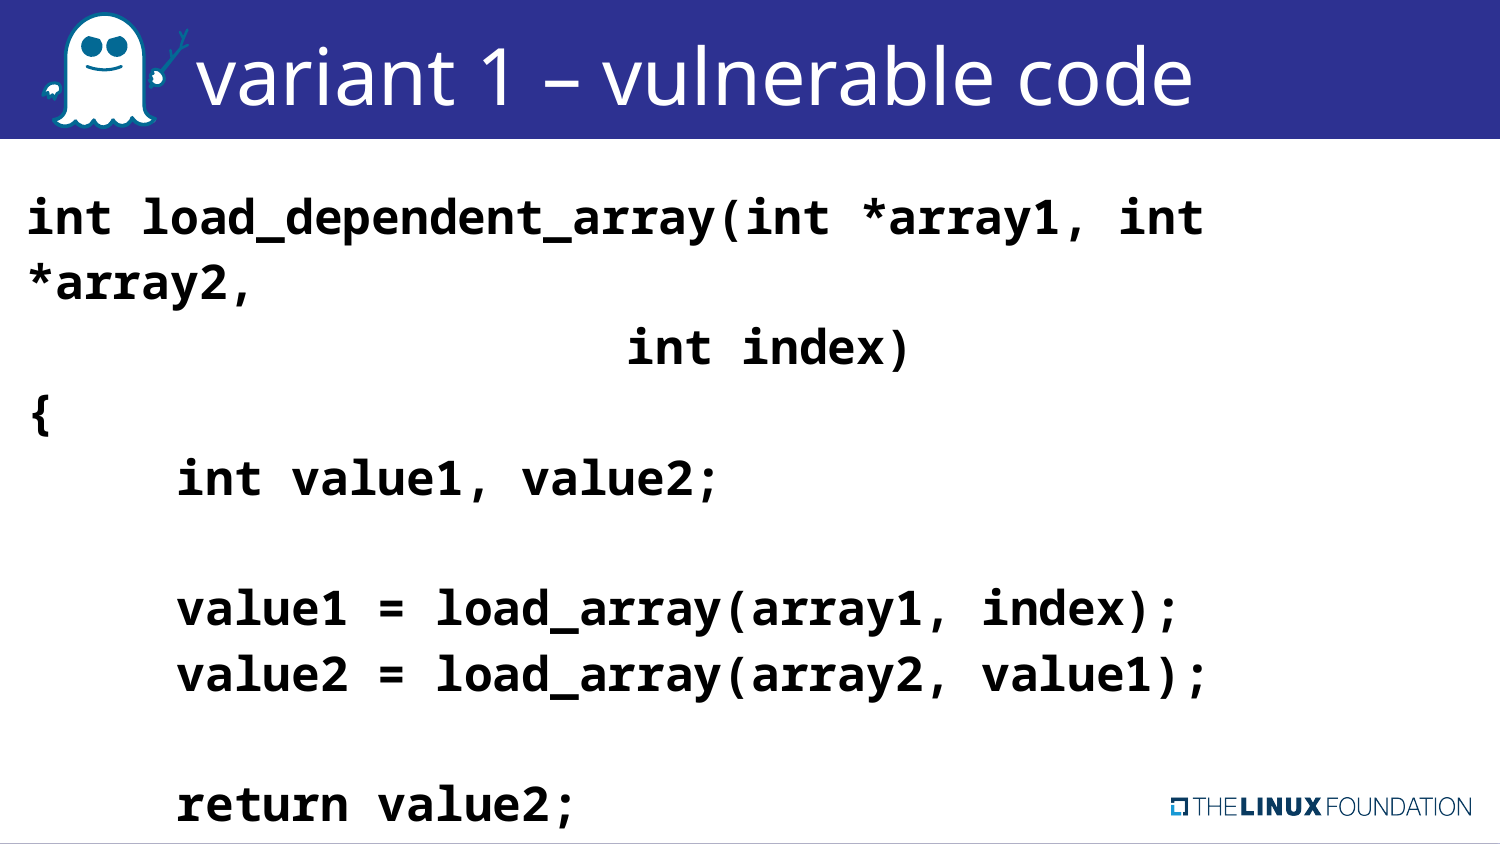

# variant 1 – vulnerable code
int load_dependent_array(int *array1, int *array2,
								int index)
{
		int value1, value2;
		value1 = load_array(array1, index);
		value2 = load_array(array2, value1);
		return value2;
}